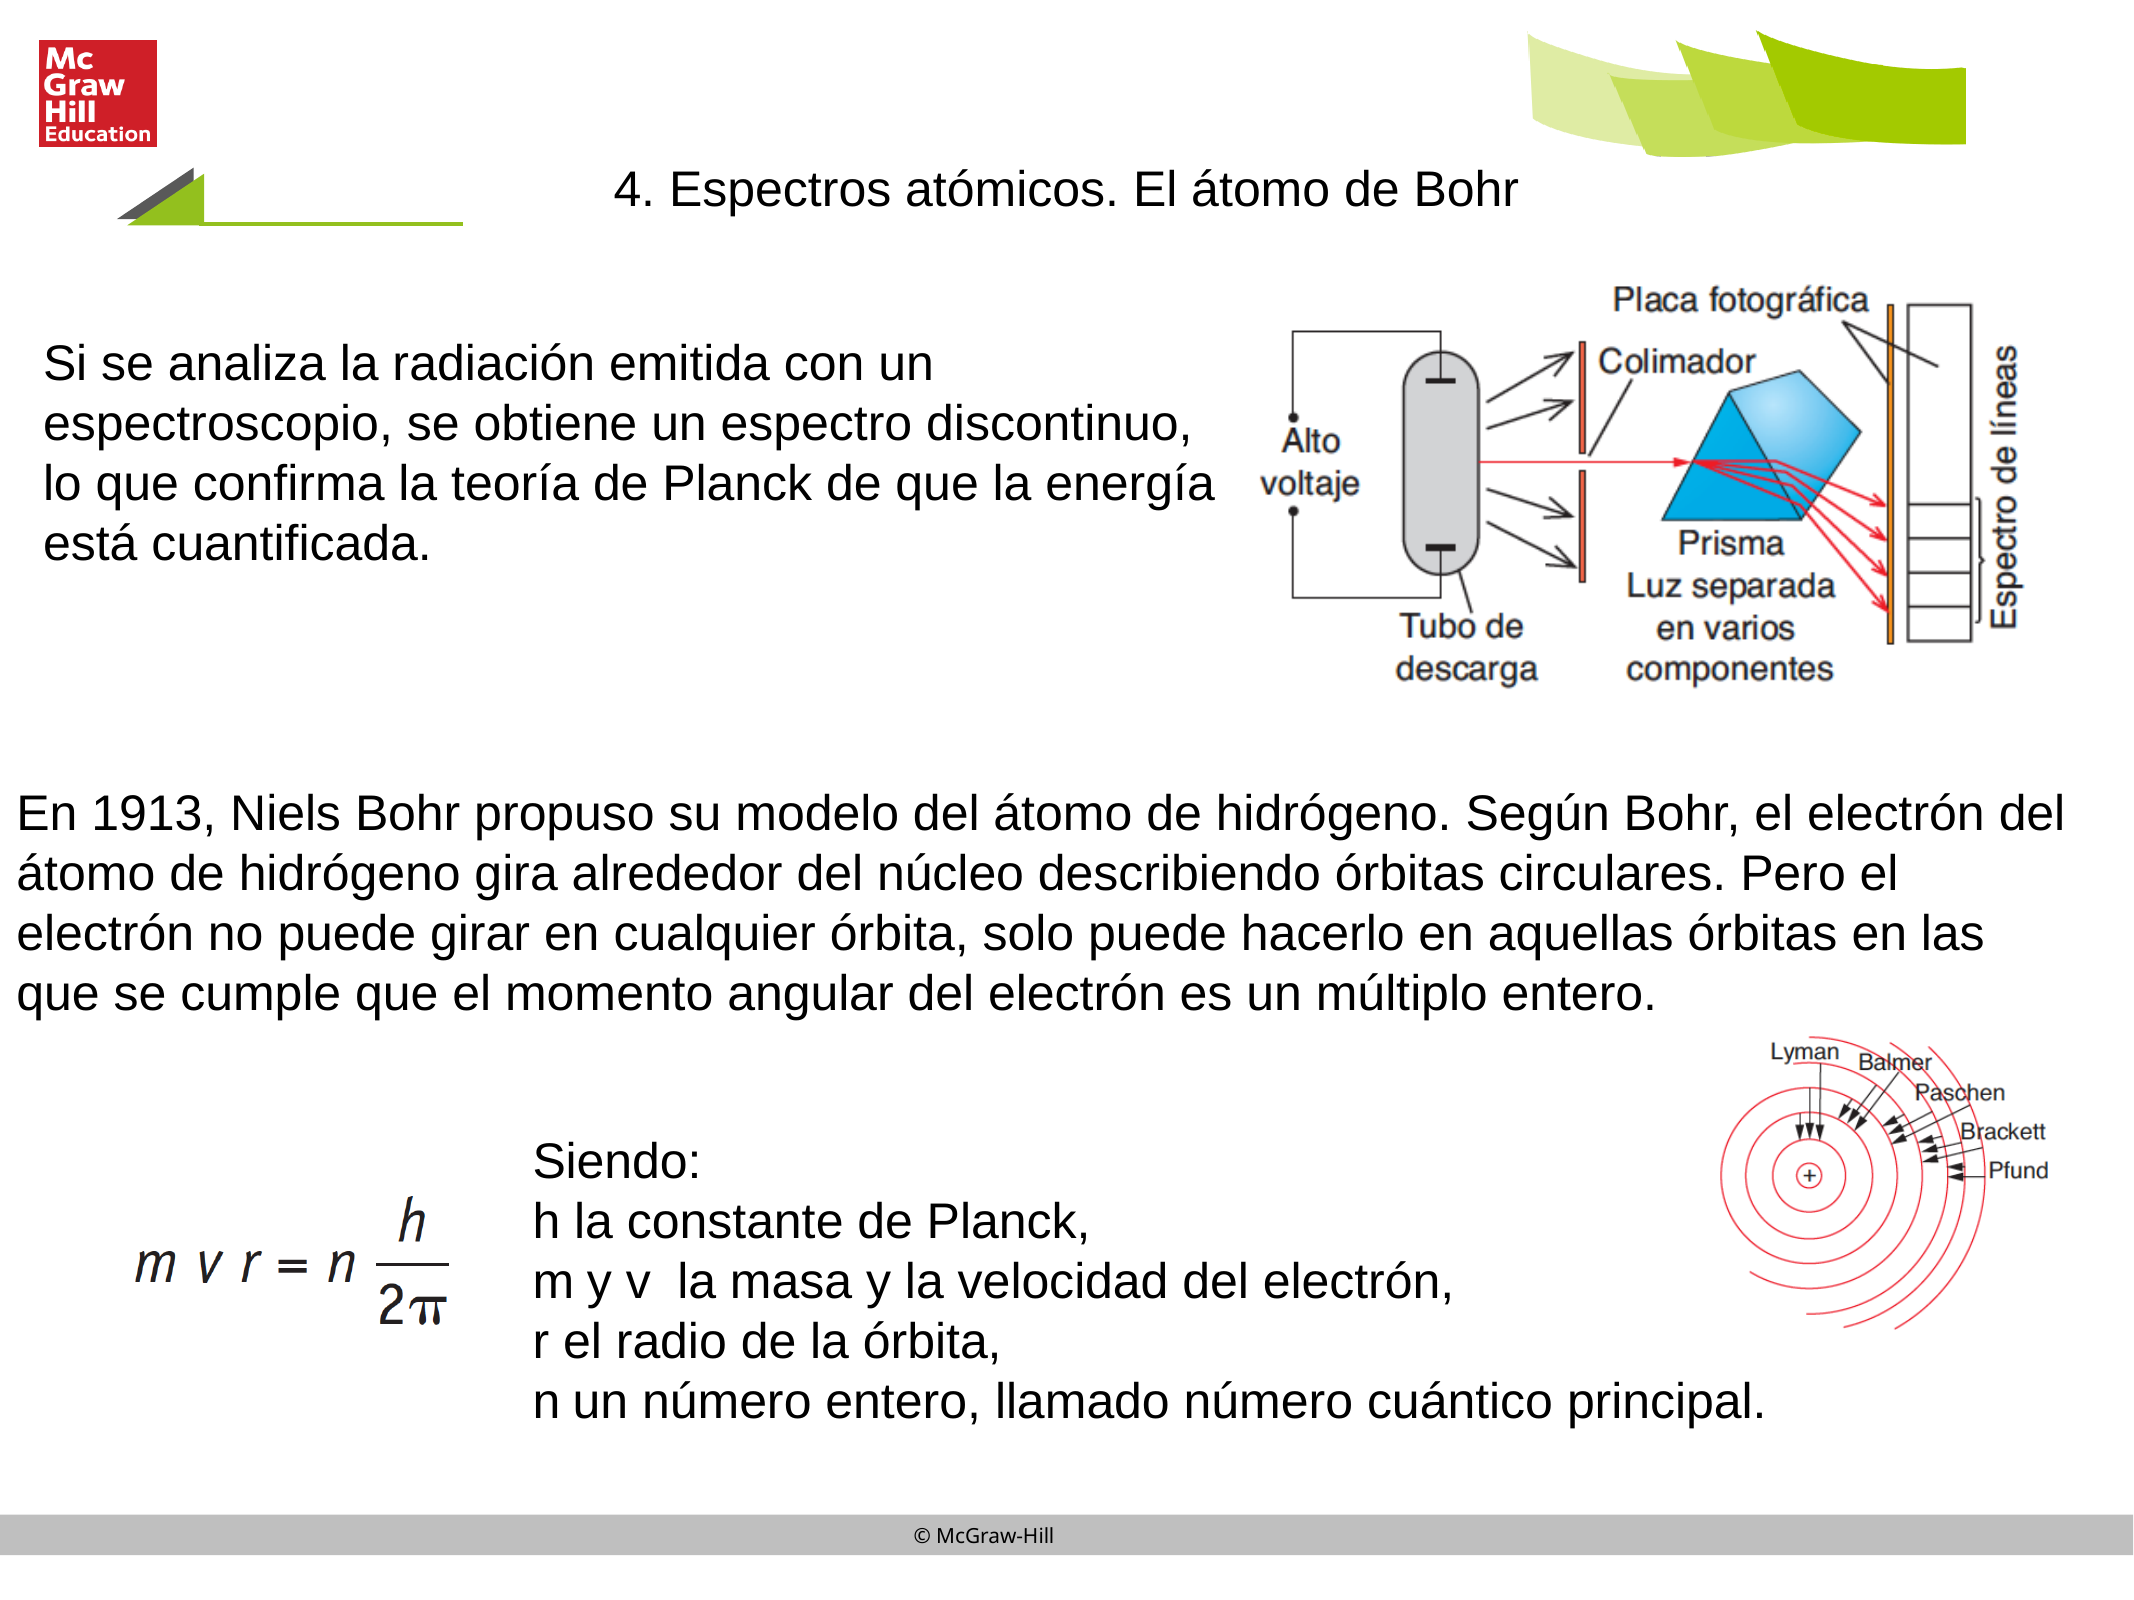

4. Espectros atómicos. El átomo de Bohr
Si se analiza la radiación emitida con un espectroscopio, se obtiene un espectro discontinuo,
lo que confirma la teoría de Planck de que la energía está cuantificada.
En 1913, Niels Bohr propuso su modelo del átomo de hidrógeno. Según Bohr, el electrón del
átomo de hidrógeno gira alrededor del núcleo describiendo órbitas circulares. Pero el electrón no puede girar en cualquier órbita, solo puede hacerlo en aquellas órbitas en las que se cumple que el momento angular del electrón es un múltiplo entero.
Siendo:
h la constante de Planck,
m y v la masa y la velocidad del electrón,
r el radio de la órbita,
n un número entero, llamado número cuántico principal.
© McGraw-Hill